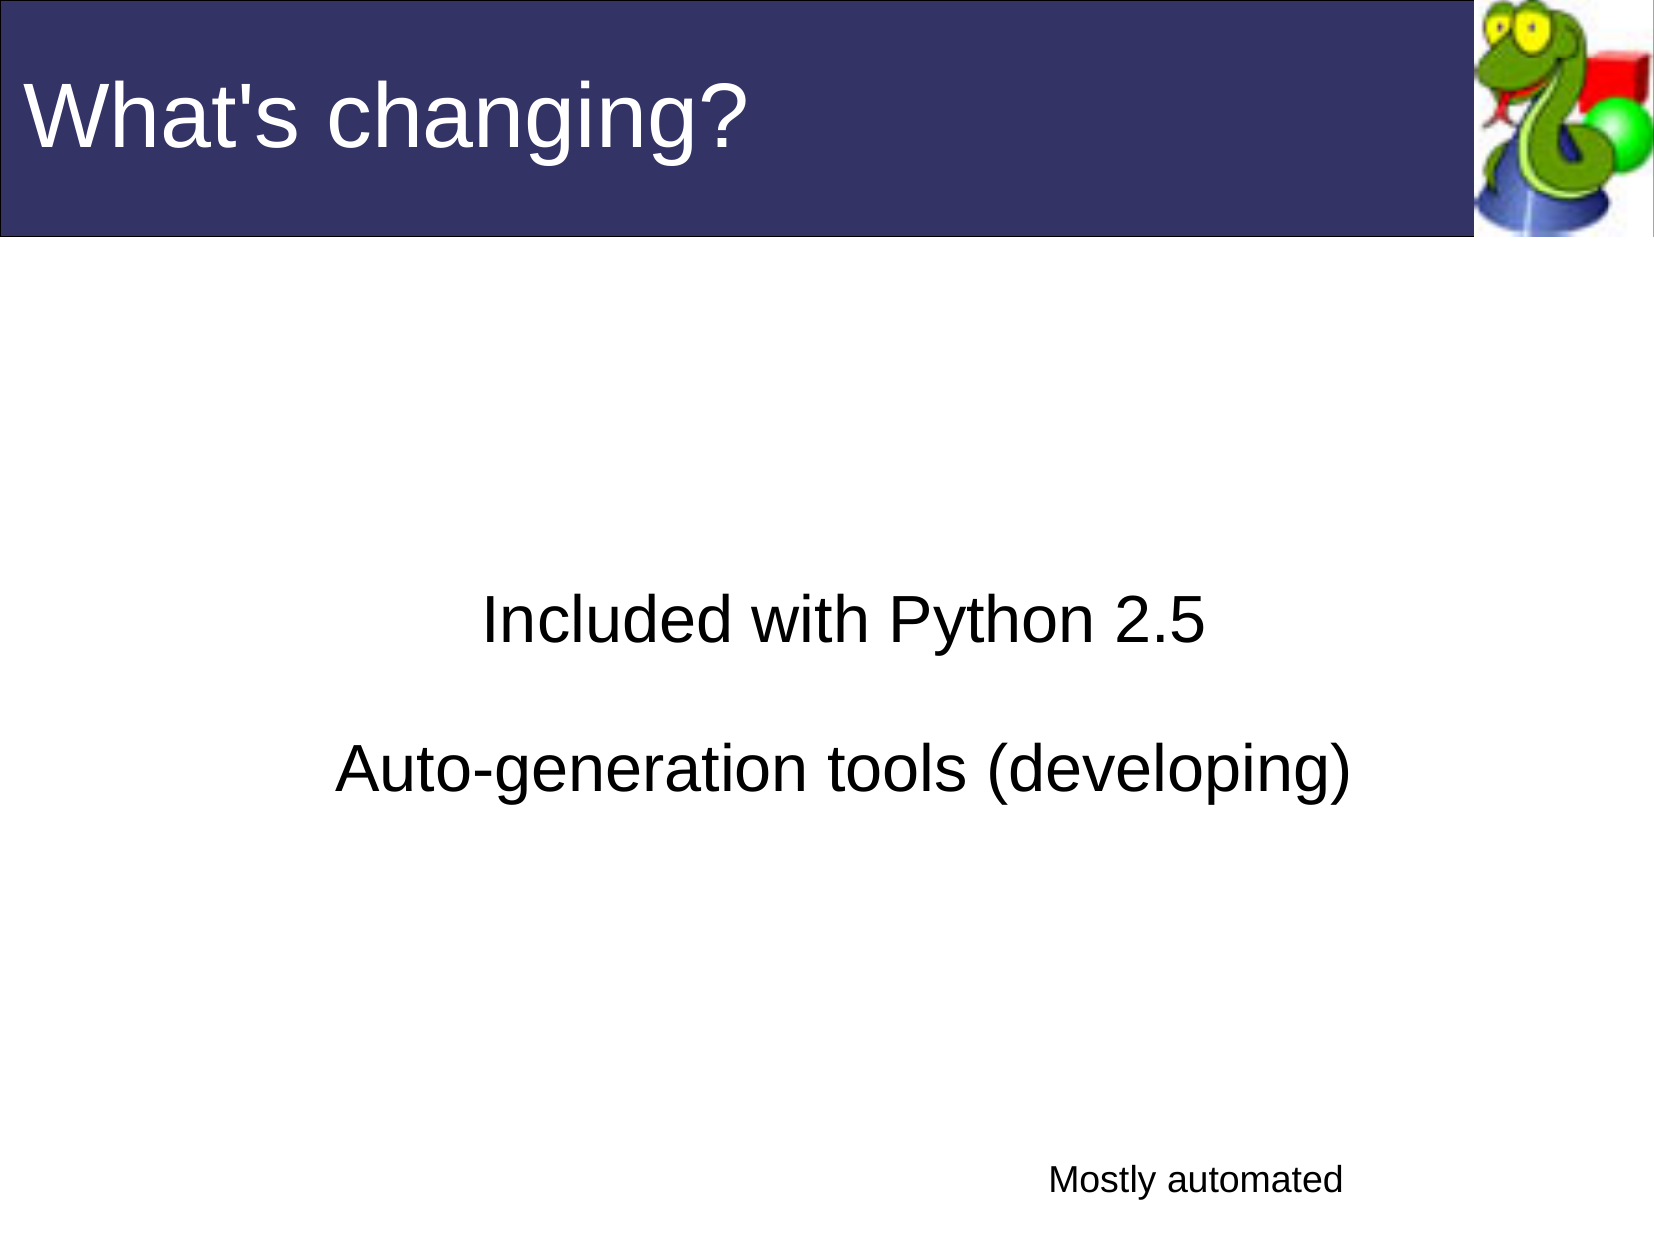

# What's changing?
Included with Python 2.5
Auto-generation tools (developing)
Mostly automated